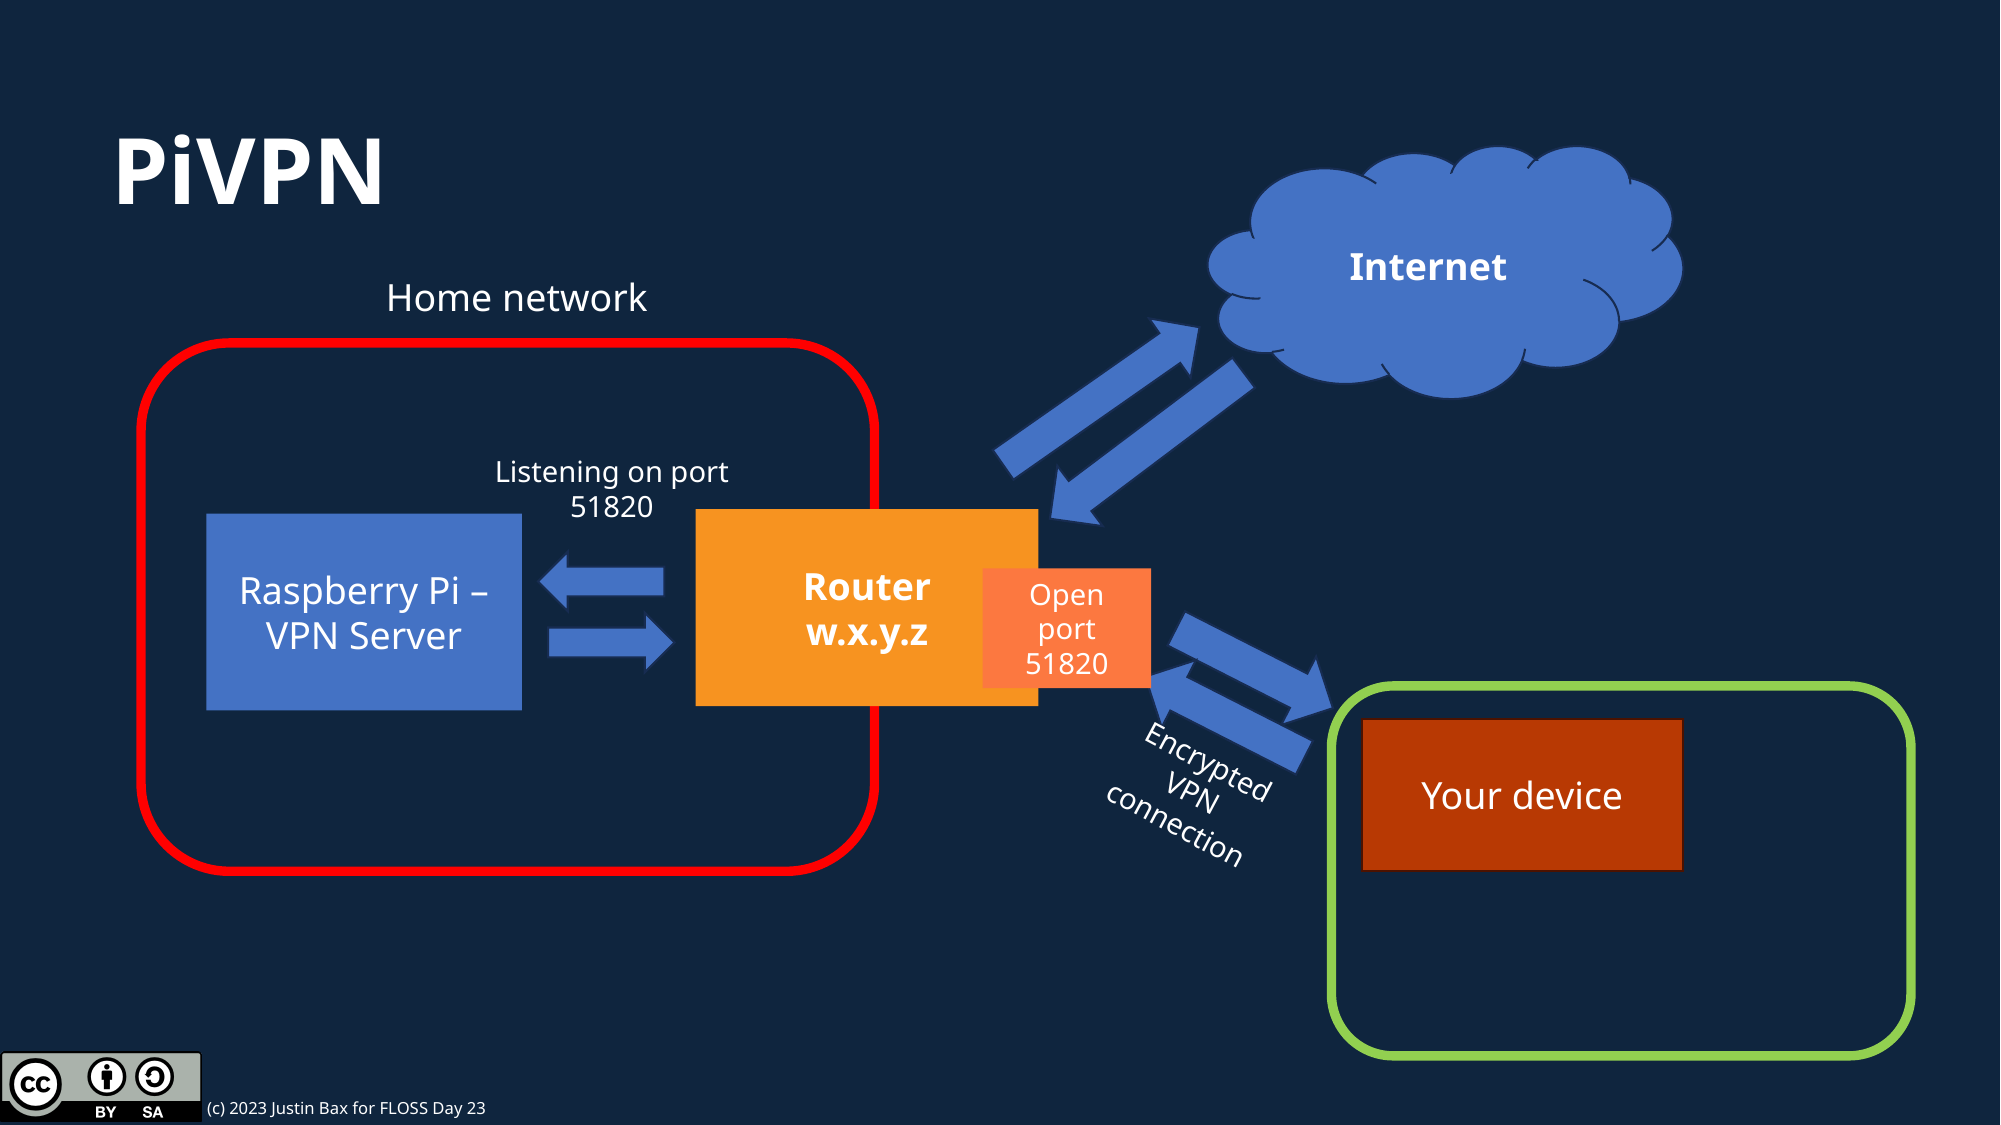

# PiVPN
Internet
Home network
Listening on port 51820
Router
w.x.y.z
Raspberry Pi – VPN Server
Open port 51820
Your device
Encrypted VPN connection
(c) 2023 Justin Bax for FLOSS Day 23